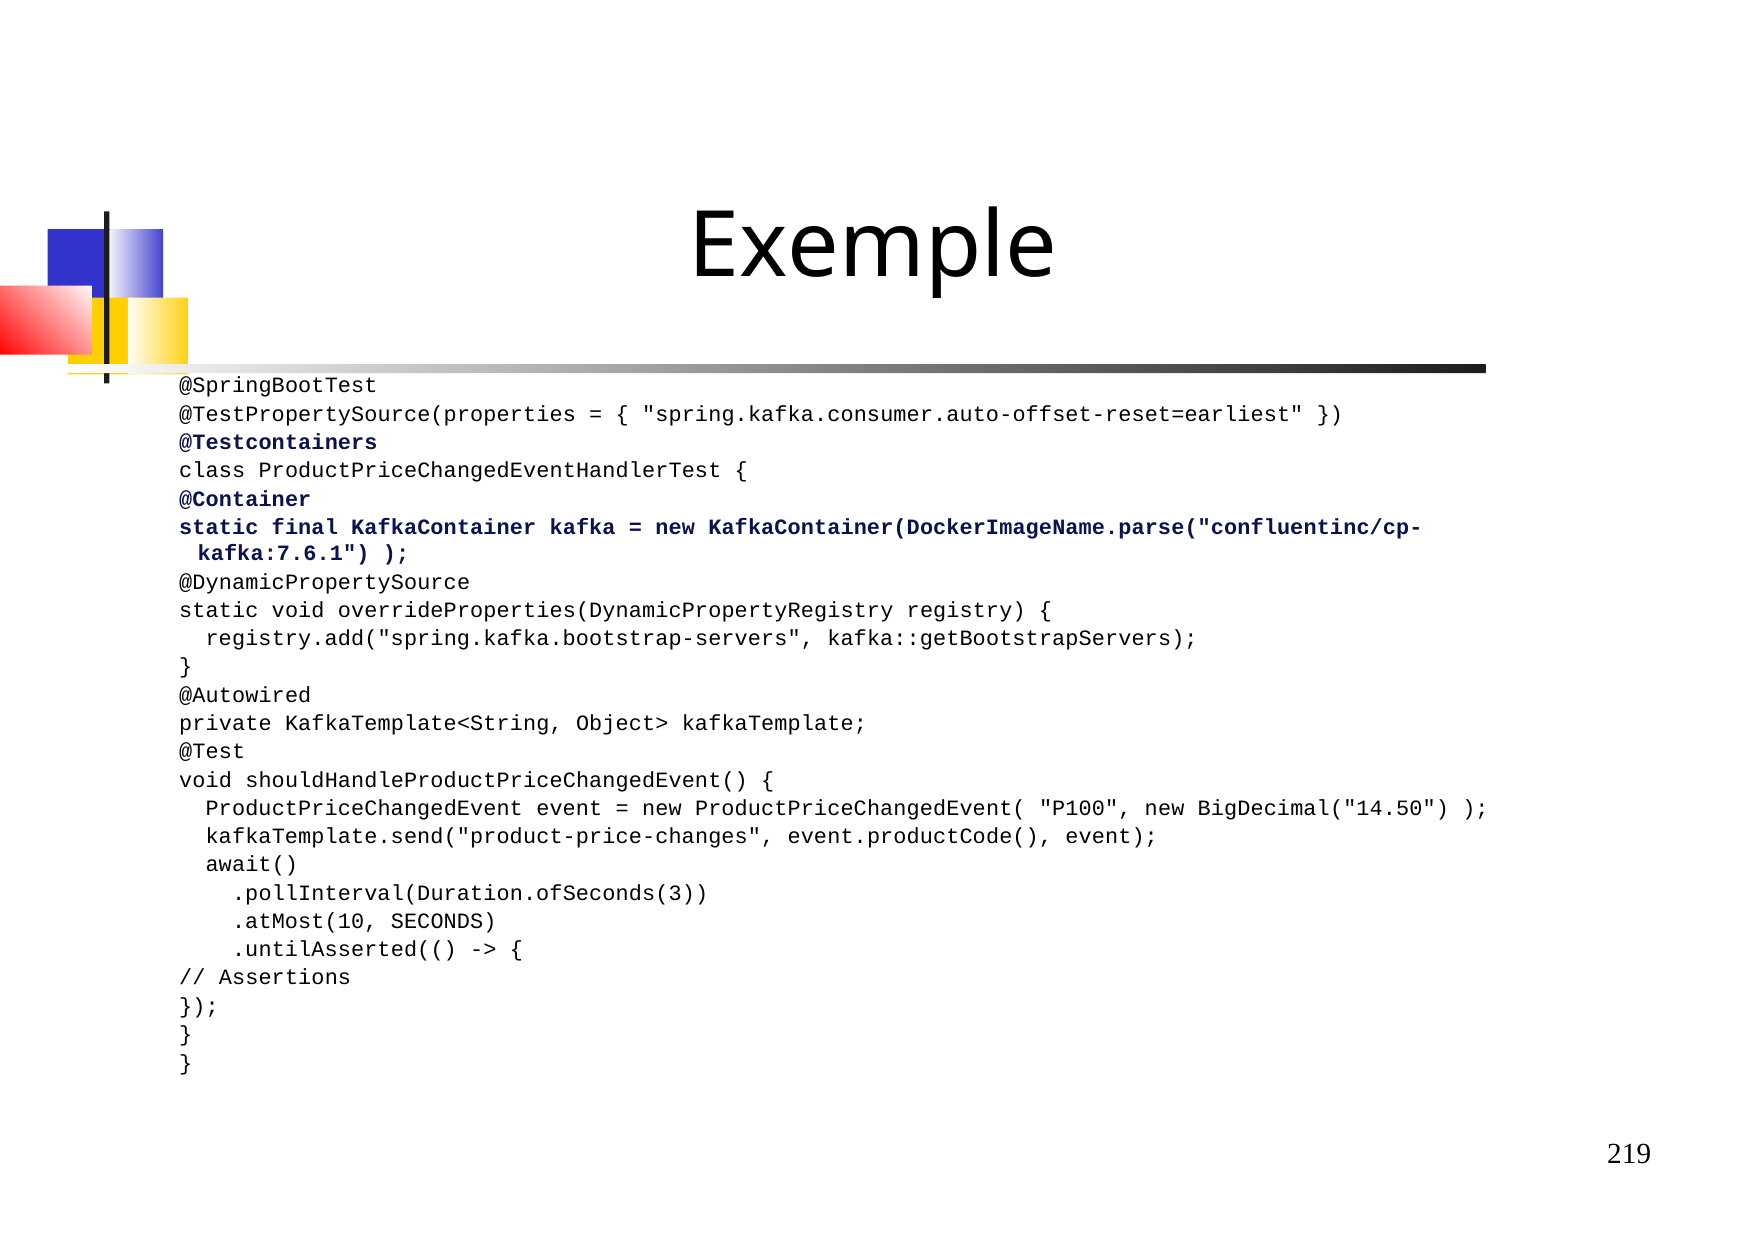

# Exemple
@SpringBootTest
@TestPropertySource(properties = { "spring.kafka.consumer.auto-offset-reset=earliest" })
@Testcontainers
class ProductPriceChangedEventHandlerTest {
@Container
static final KafkaContainer kafka = new KafkaContainer(DockerImageName.parse("confluentinc/cp-kafka:7.6.1") );
@DynamicPropertySource
static void overrideProperties(DynamicPropertyRegistry registry) {
 registry.add("spring.kafka.bootstrap-servers", kafka::getBootstrapServers);
}
@Autowired
private KafkaTemplate<String, Object> kafkaTemplate;
@Test
void shouldHandleProductPriceChangedEvent() {
 ProductPriceChangedEvent event = new ProductPriceChangedEvent( "P100", new BigDecimal("14.50") );
 kafkaTemplate.send("product-price-changes", event.productCode(), event);
 await()
 .pollInterval(Duration.ofSeconds(3))
 .atMost(10, SECONDS)
 .untilAsserted(() -> {
// Assertions
});
}
}